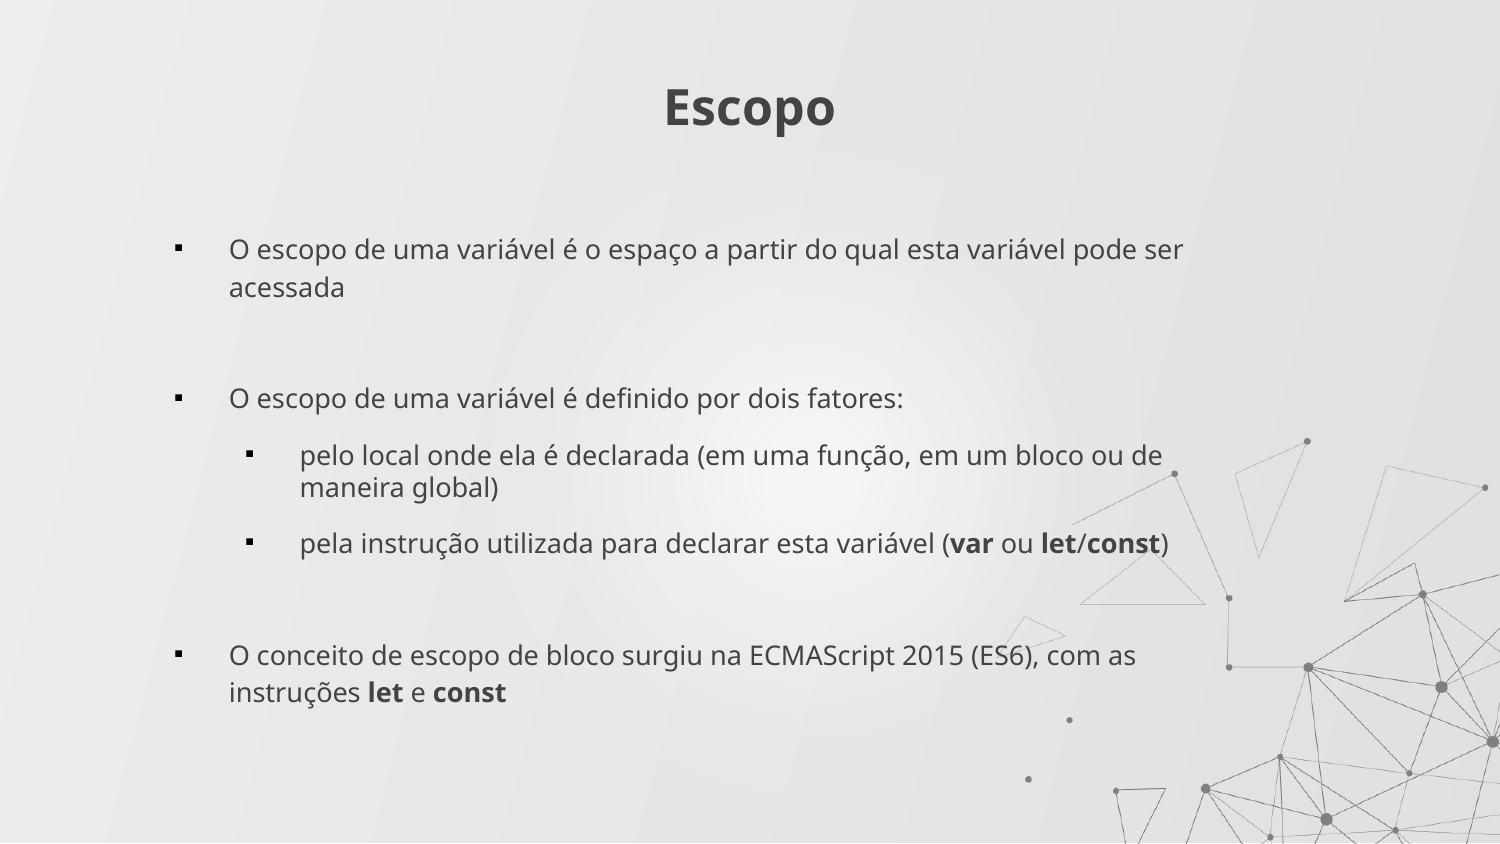

Escopo
# O escopo de uma variável é o espaço a partir do qual esta variável pode ser acessada
O escopo de uma variável é definido por dois fatores:
pelo local onde ela é declarada (em uma função, em um bloco ou de maneira global)
pela instrução utilizada para declarar esta variável (var ou let/const)
O conceito de escopo de bloco surgiu na ECMAScript 2015 (ES6), com as instruções let e const